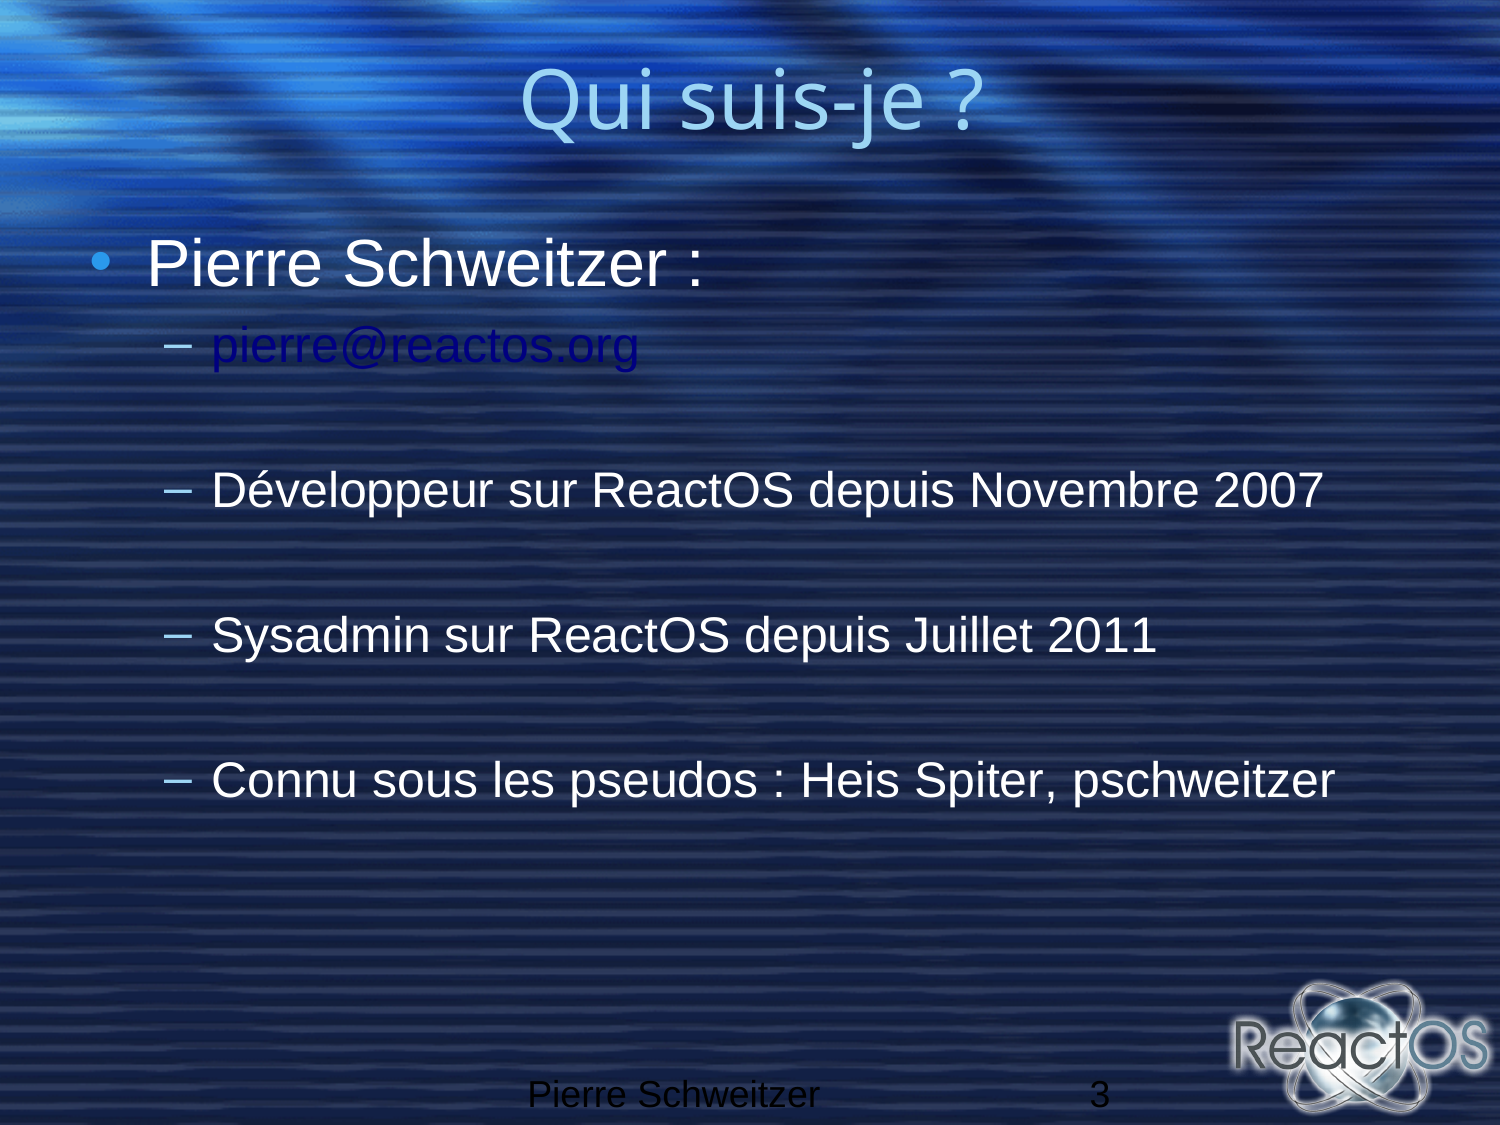

# Qui suis-je ?
Pierre Schweitzer :
pierre@reactos.org
Développeur sur ReactOS depuis Novembre 2007
Sysadmin sur ReactOS depuis Juillet 2011
Connu sous les pseudos : Heis Spiter, pschweitzer
Pierre Schweitzer
3